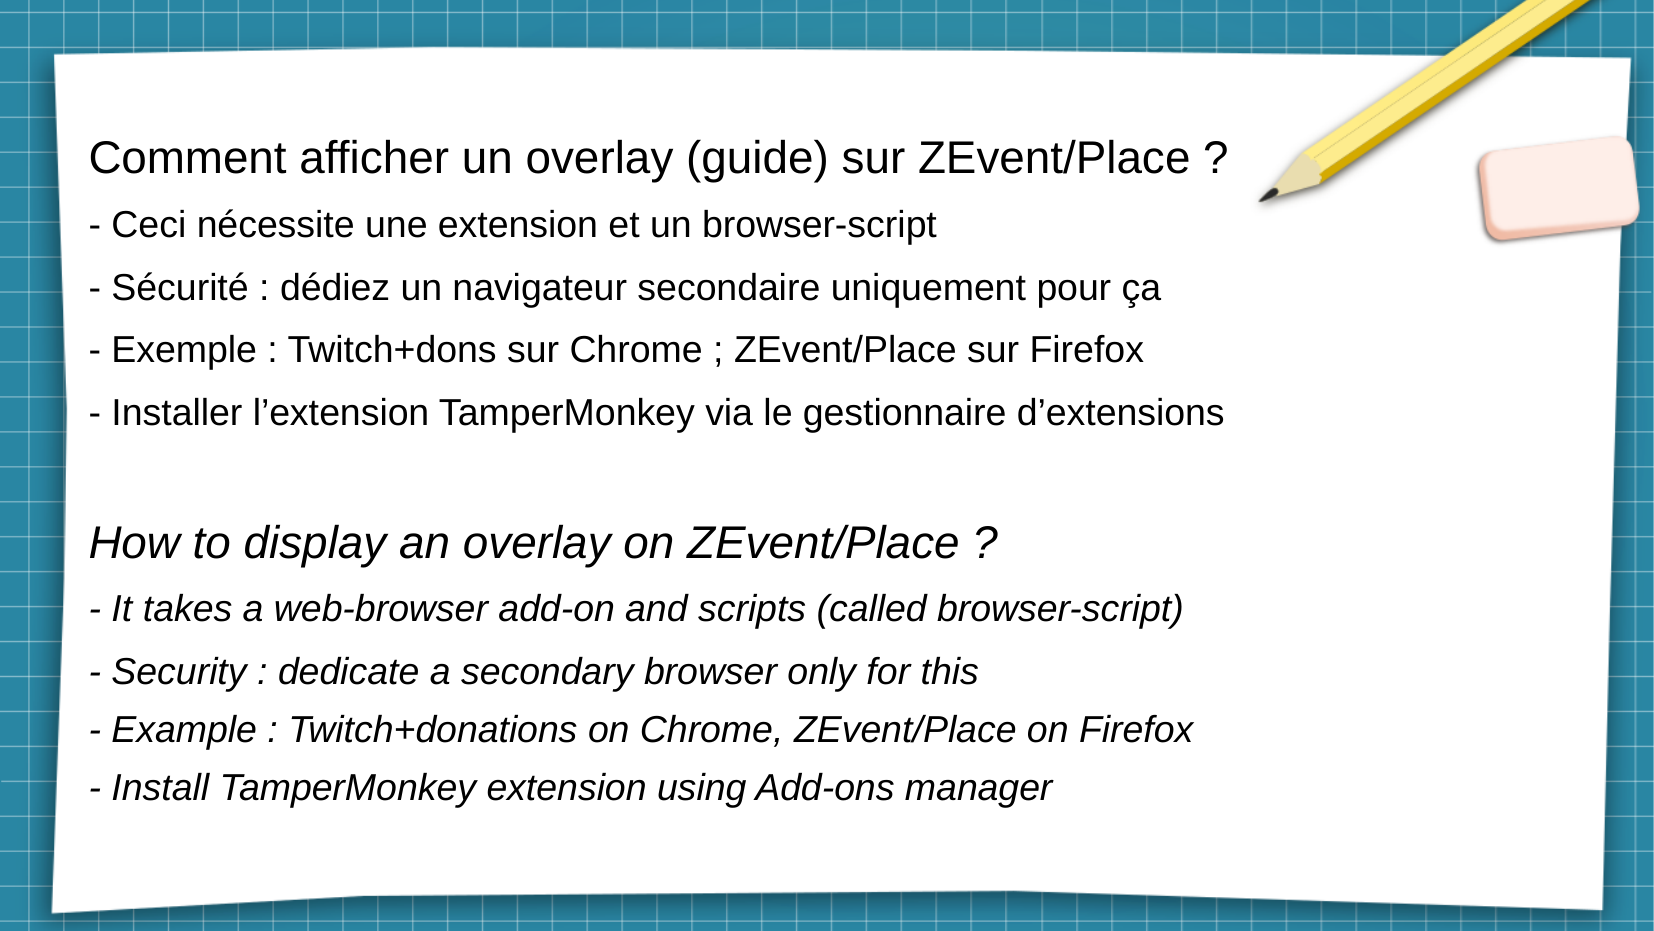

#
Comment afficher un overlay (guide) sur ZEvent/Place ?
- Ceci nécessite une extension et un browser-script
- Sécurité : dédiez un navigateur secondaire uniquement pour ça
- Exemple : Twitch+dons sur Chrome ; ZEvent/Place sur Firefox
- Installer l’extension TamperMonkey via le gestionnaire d’extensions
How to display an overlay on ZEvent/Place ?
- It takes a web-browser add-on and scripts (called browser-script)
- Security : dedicate a secondary browser only for this
- Example : Twitch+donations on Chrome, ZEvent/Place on Firefox
- Install TamperMonkey extension using Add-ons manager